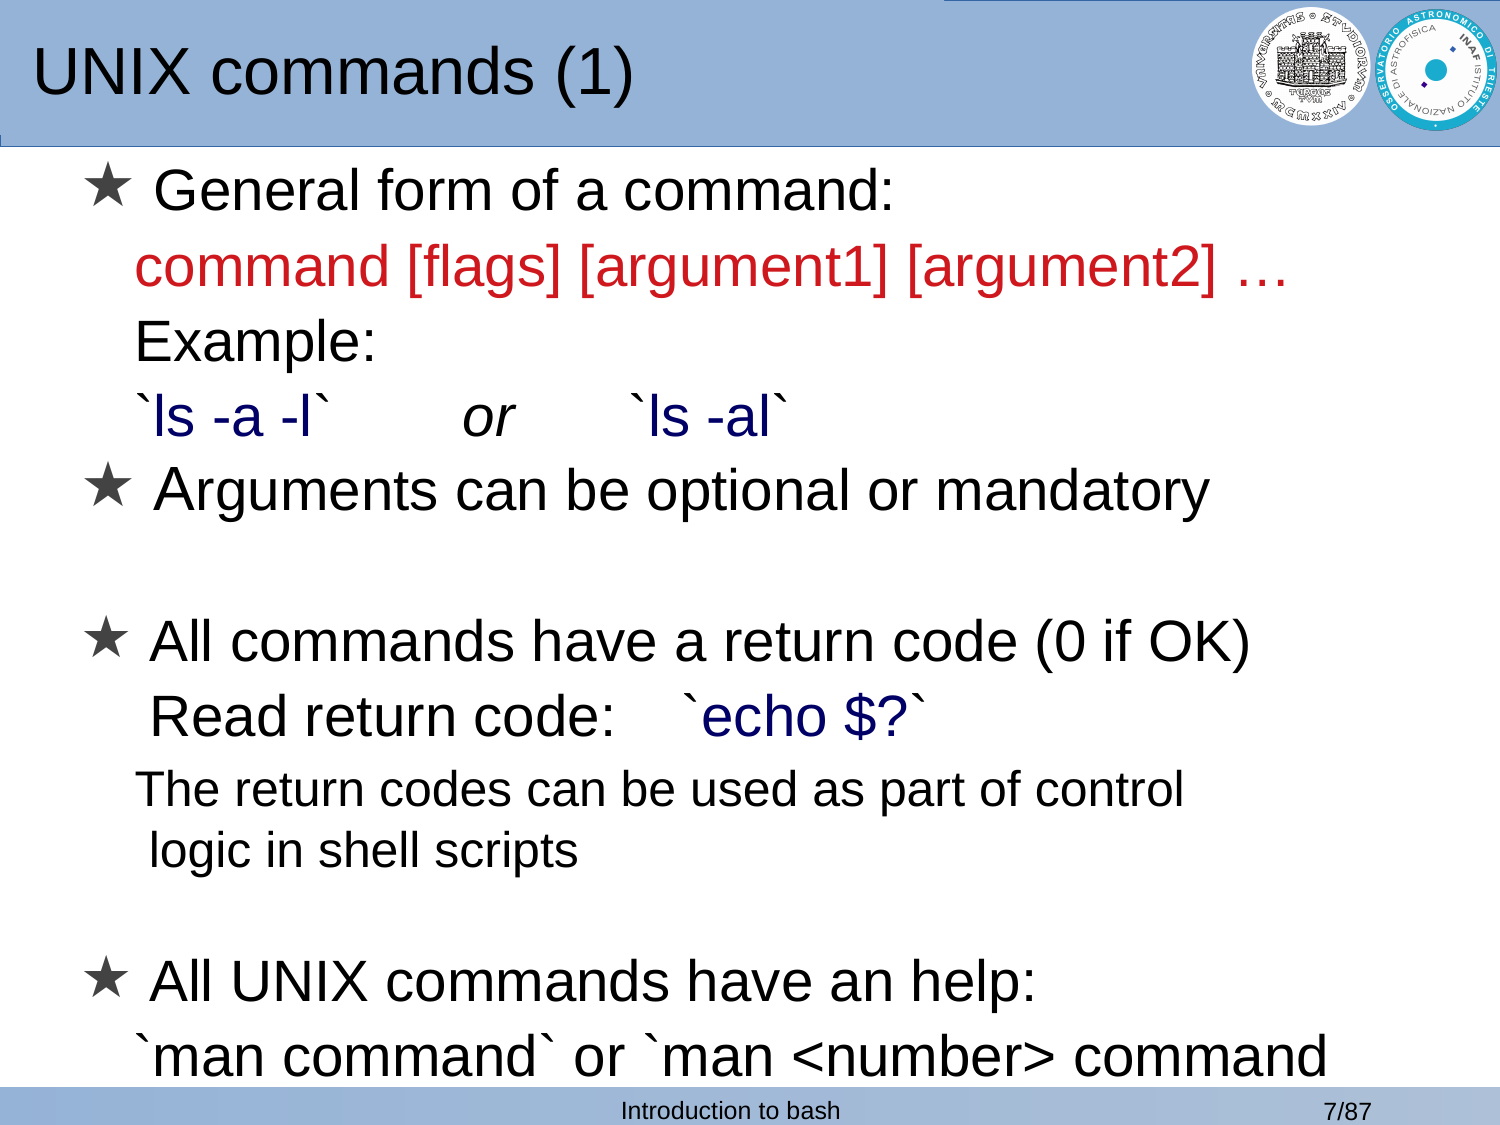

Traditional service delivery
UNIX commands (1)
# General form of a command:
 command [flags] [argument1] [argument2] …
 Example:
 `ls -a -l` or `ls -al`
 Arguments can be optional or mandatory
 All commands have a return code (0 if OK)
 Read return code: `echo $?`
 The return codes can be used as part of control
 logic in shell scripts
 All UNIX commands have an help:
`man command` or `man command